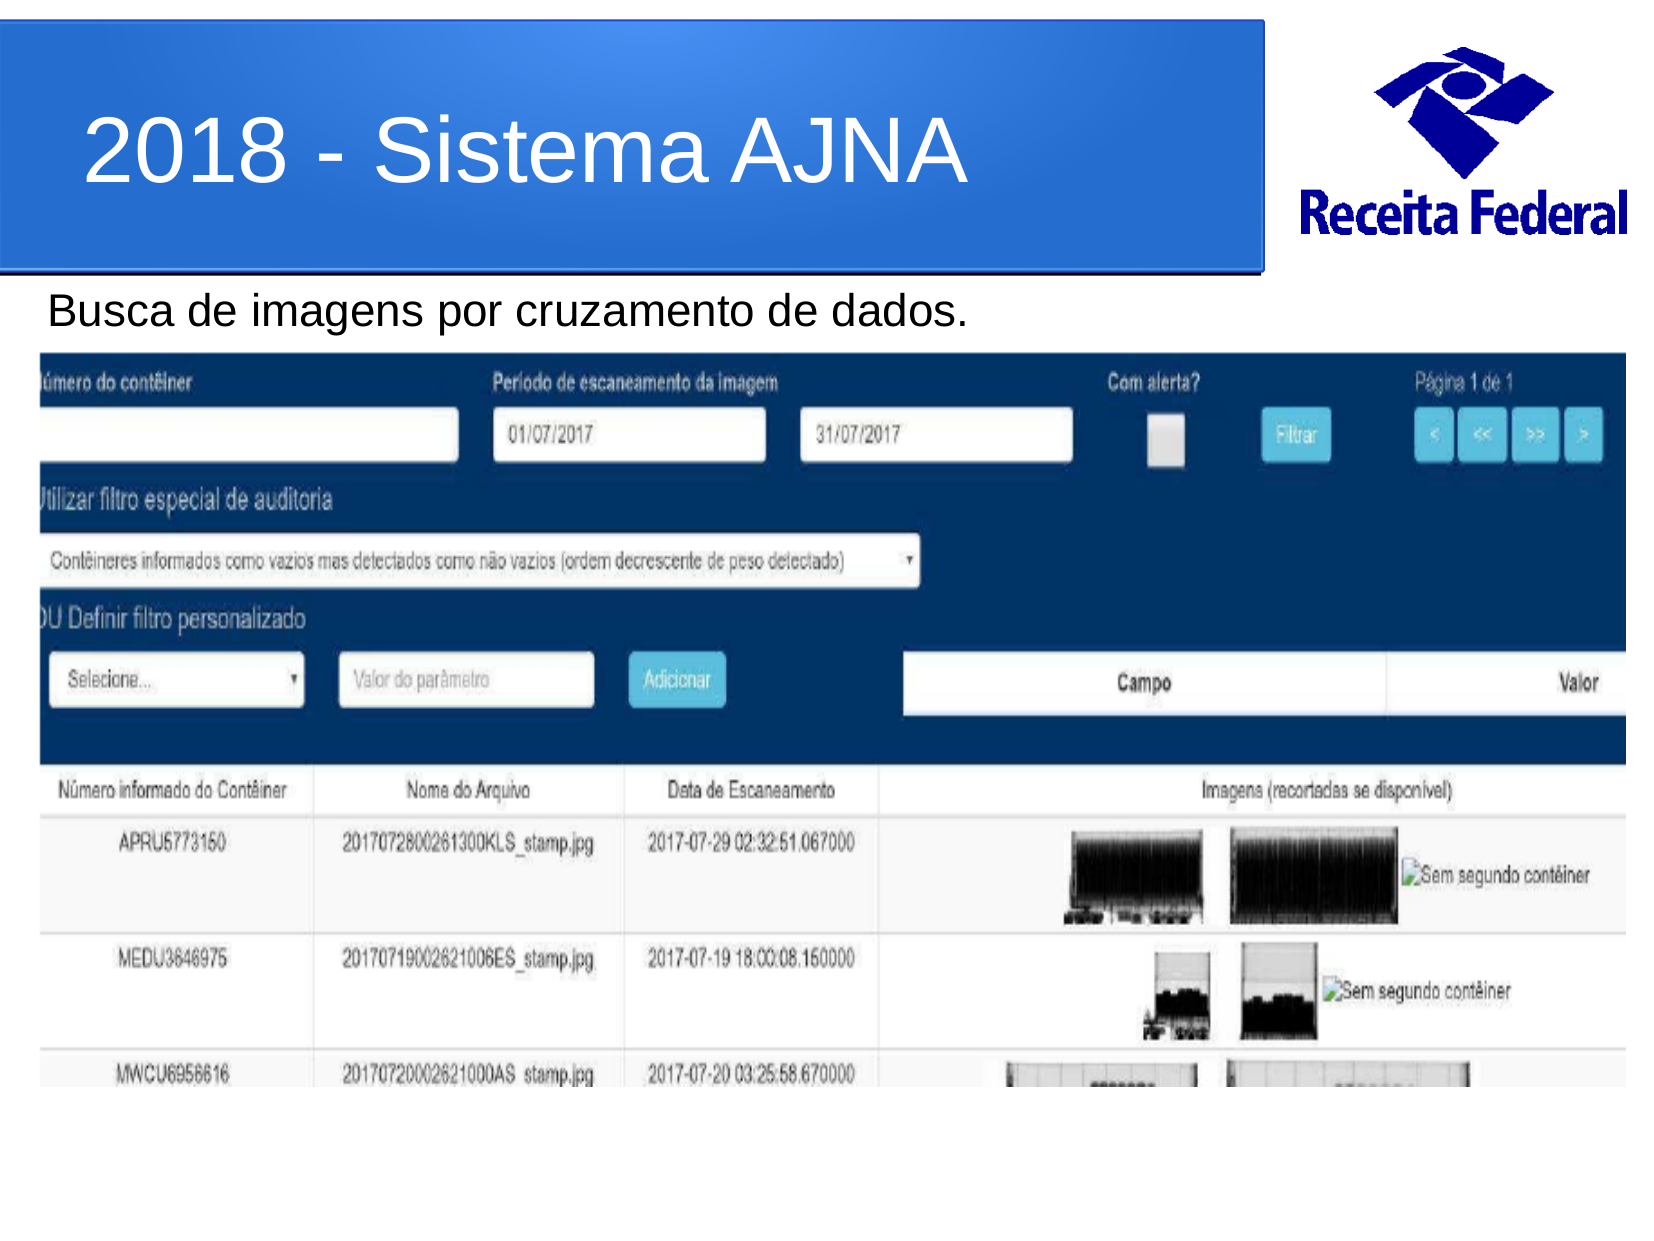

# 2018 - Sistema AJNA
Busca de imagens por cruzamento de dados.